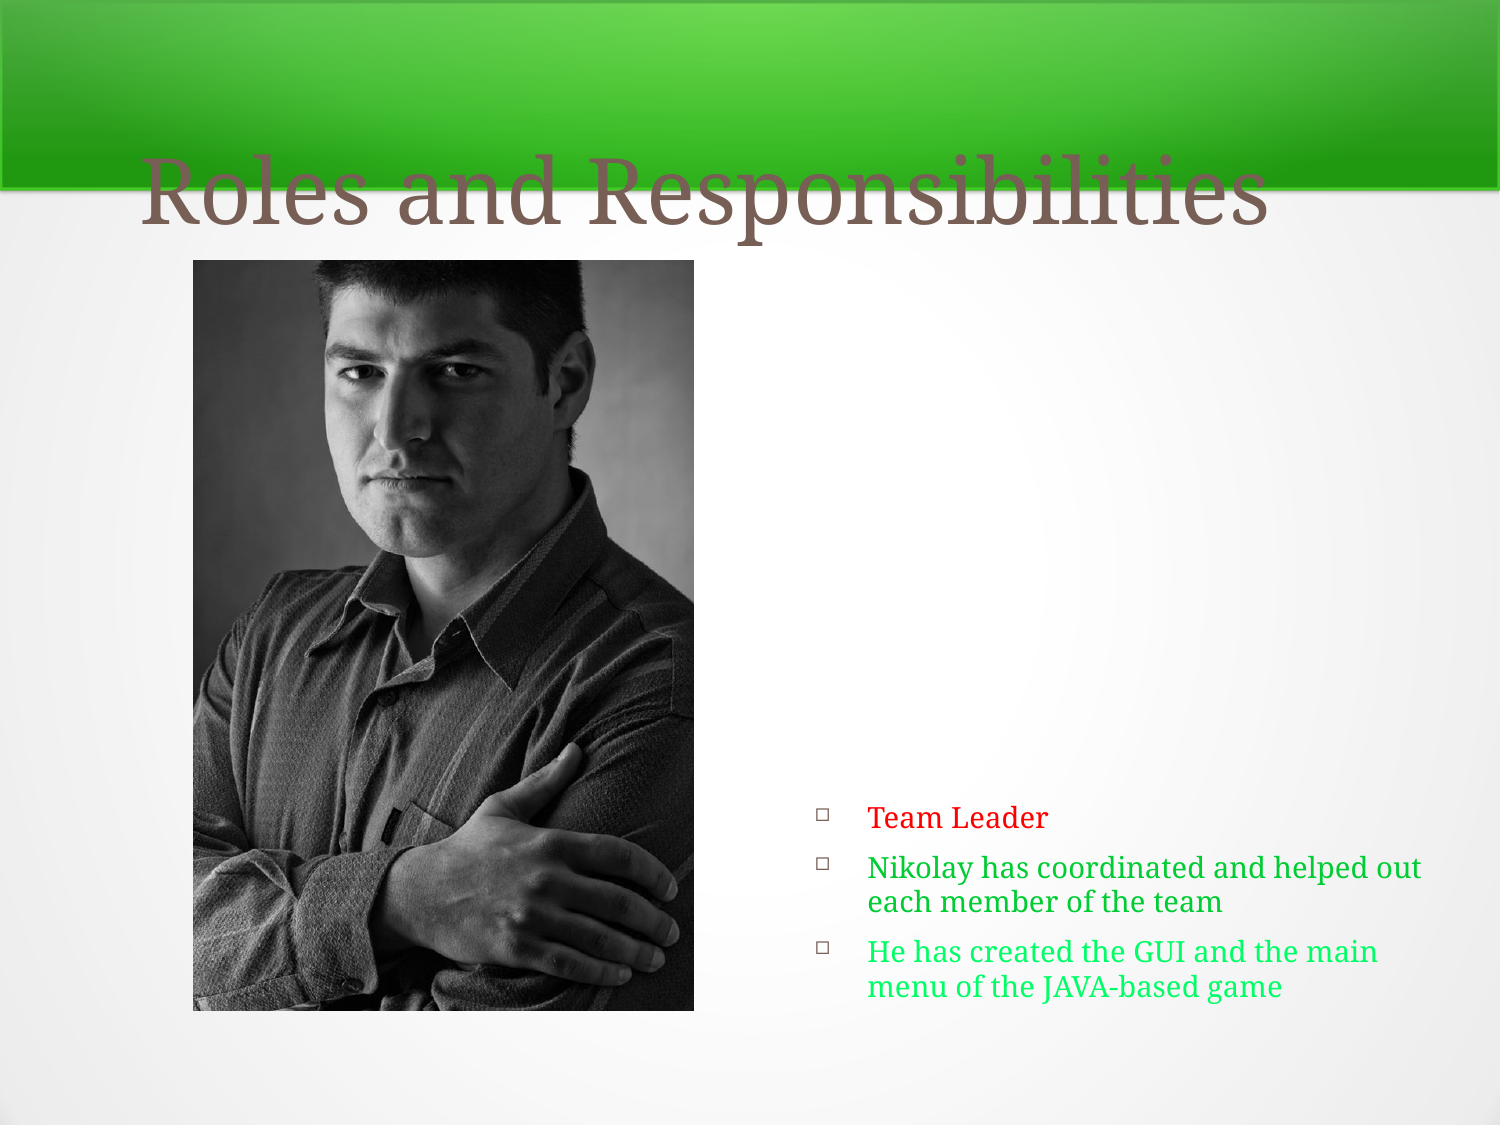

Roles and Responsibilities
# Team Leader
Nikolay has coordinated and helped out each member of the team
He has created the GUI and the main menu of the JAVA-based game